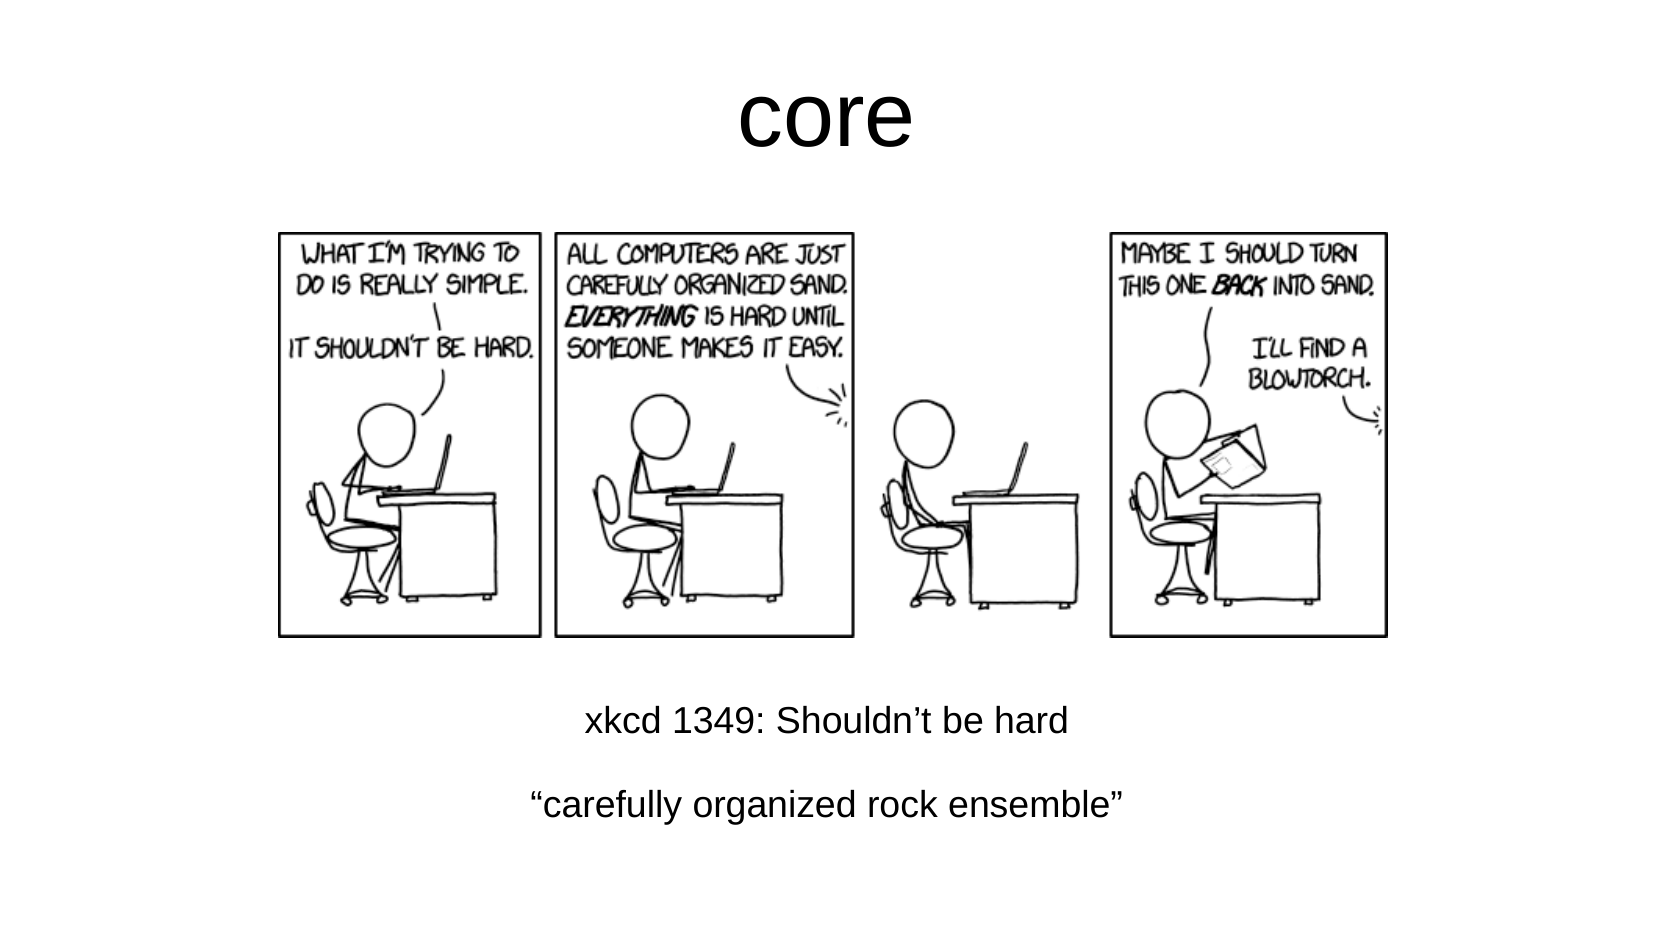

core
# xkcd 1349: Shouldn’t be hard
“carefully organized rock ensemble”